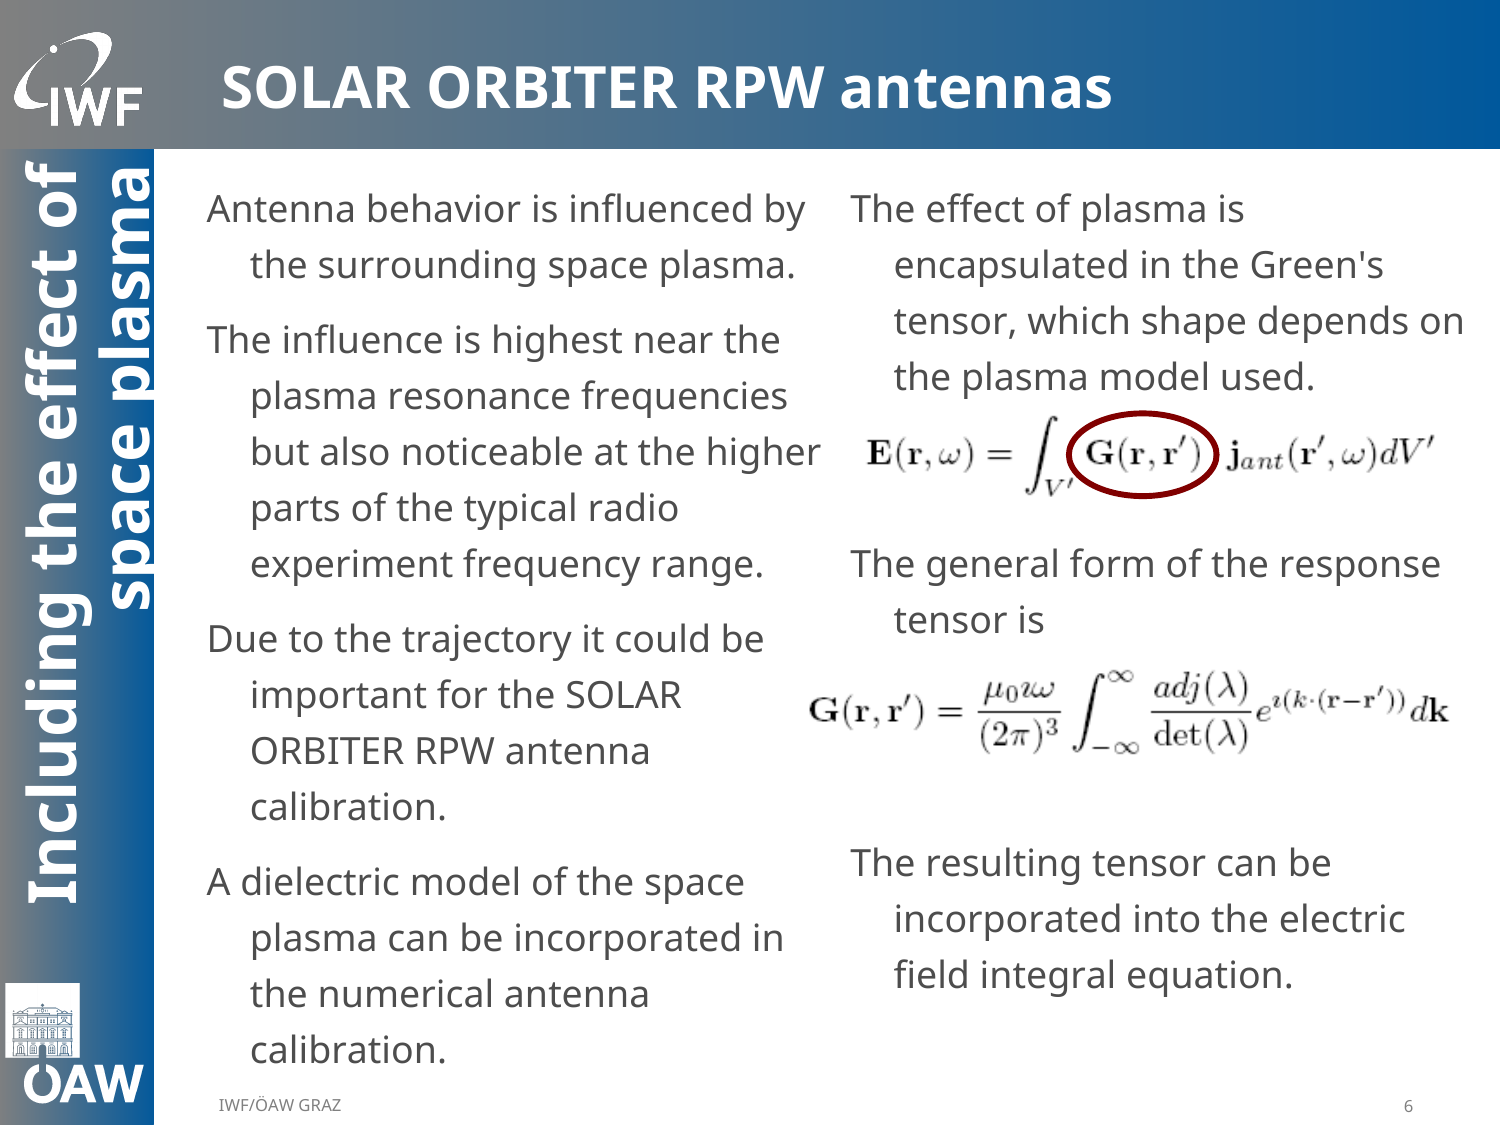

SOLAR ORBITER RPW antennas
# Antenna behavior is influenced by the surrounding space plasma.
The influence is highest near the plasma resonance frequencies but also noticeable at the higher parts of the typical radio experiment frequency range.
Due to the trajectory it could be important for the SOLAR ORBITER RPW antenna calibration.
A dielectric model of the space plasma can be incorporated in the numerical antenna calibration.
The effect of plasma is encapsulated in the Green's tensor, which shape depends on the plasma model used.
The general form of the response tensor is
The resulting tensor can be incorporated into the electric field integral equation.
Including the effect of space plasma
IWF/ÖAW GRAZ
6